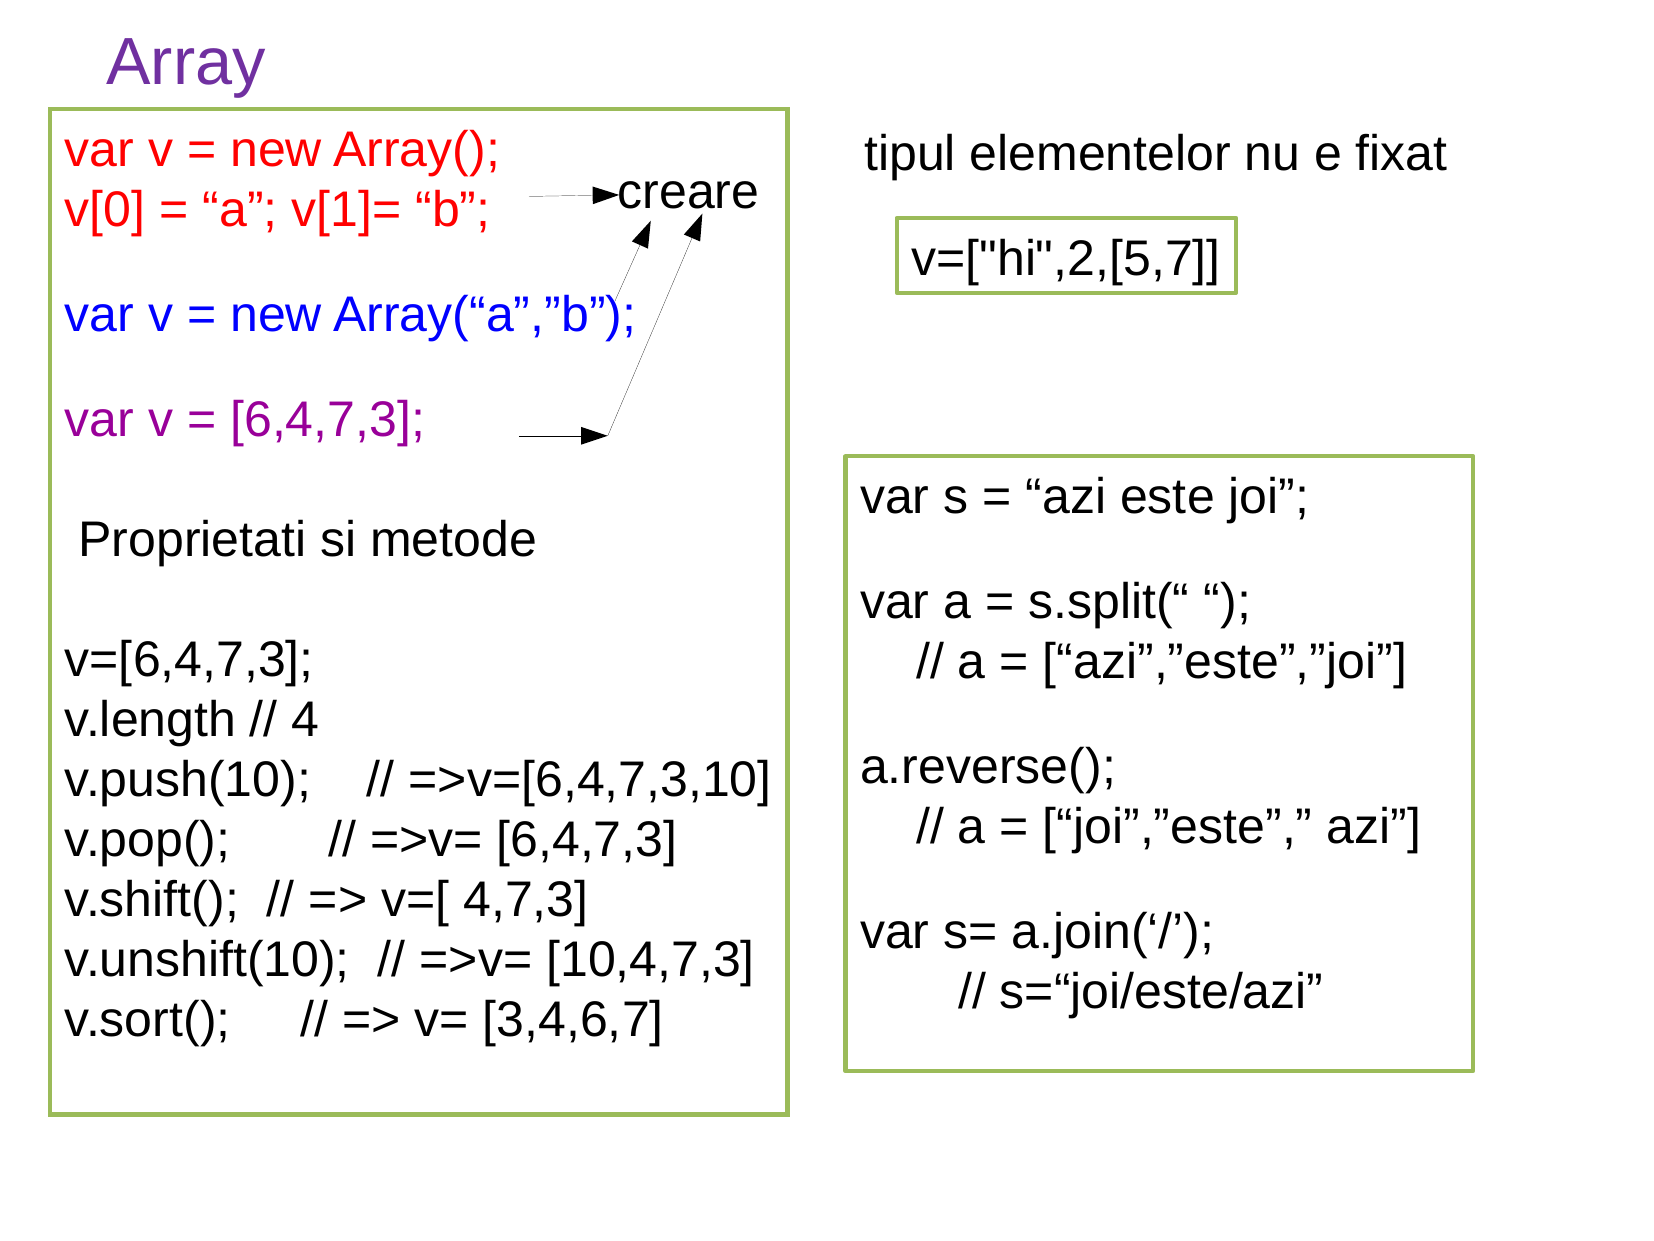

Array
var v = new Array();
v[0] = “a”; v[1]= “b”;
var v = new Array(“a”,”b”);
var v = [6,4,7,3];
 Proprietati si metode
v=[6,4,7,3];
v.length // 4
v.push(10); // =>v=[6,4,7,3,10]
v.pop(); // =>v= [6,4,7,3]
v.shift(); // => v=[ 4,7,3]
v.unshift(10); // =>v= [10,4,7,3]
v.sort(); // => v= [3,4,6,7]
tipul elementelor nu e fixat
creare
v=["hi",2,[5,7]]
var s = “azi este joi”;
var a = s.split(“ “);
 // a = [“azi”,”este”,”joi”]
a.reverse();
 // a = [“joi”,”este”,” azi”]
var s= a.join(‘/’);
 // s=“joi/este/azi”